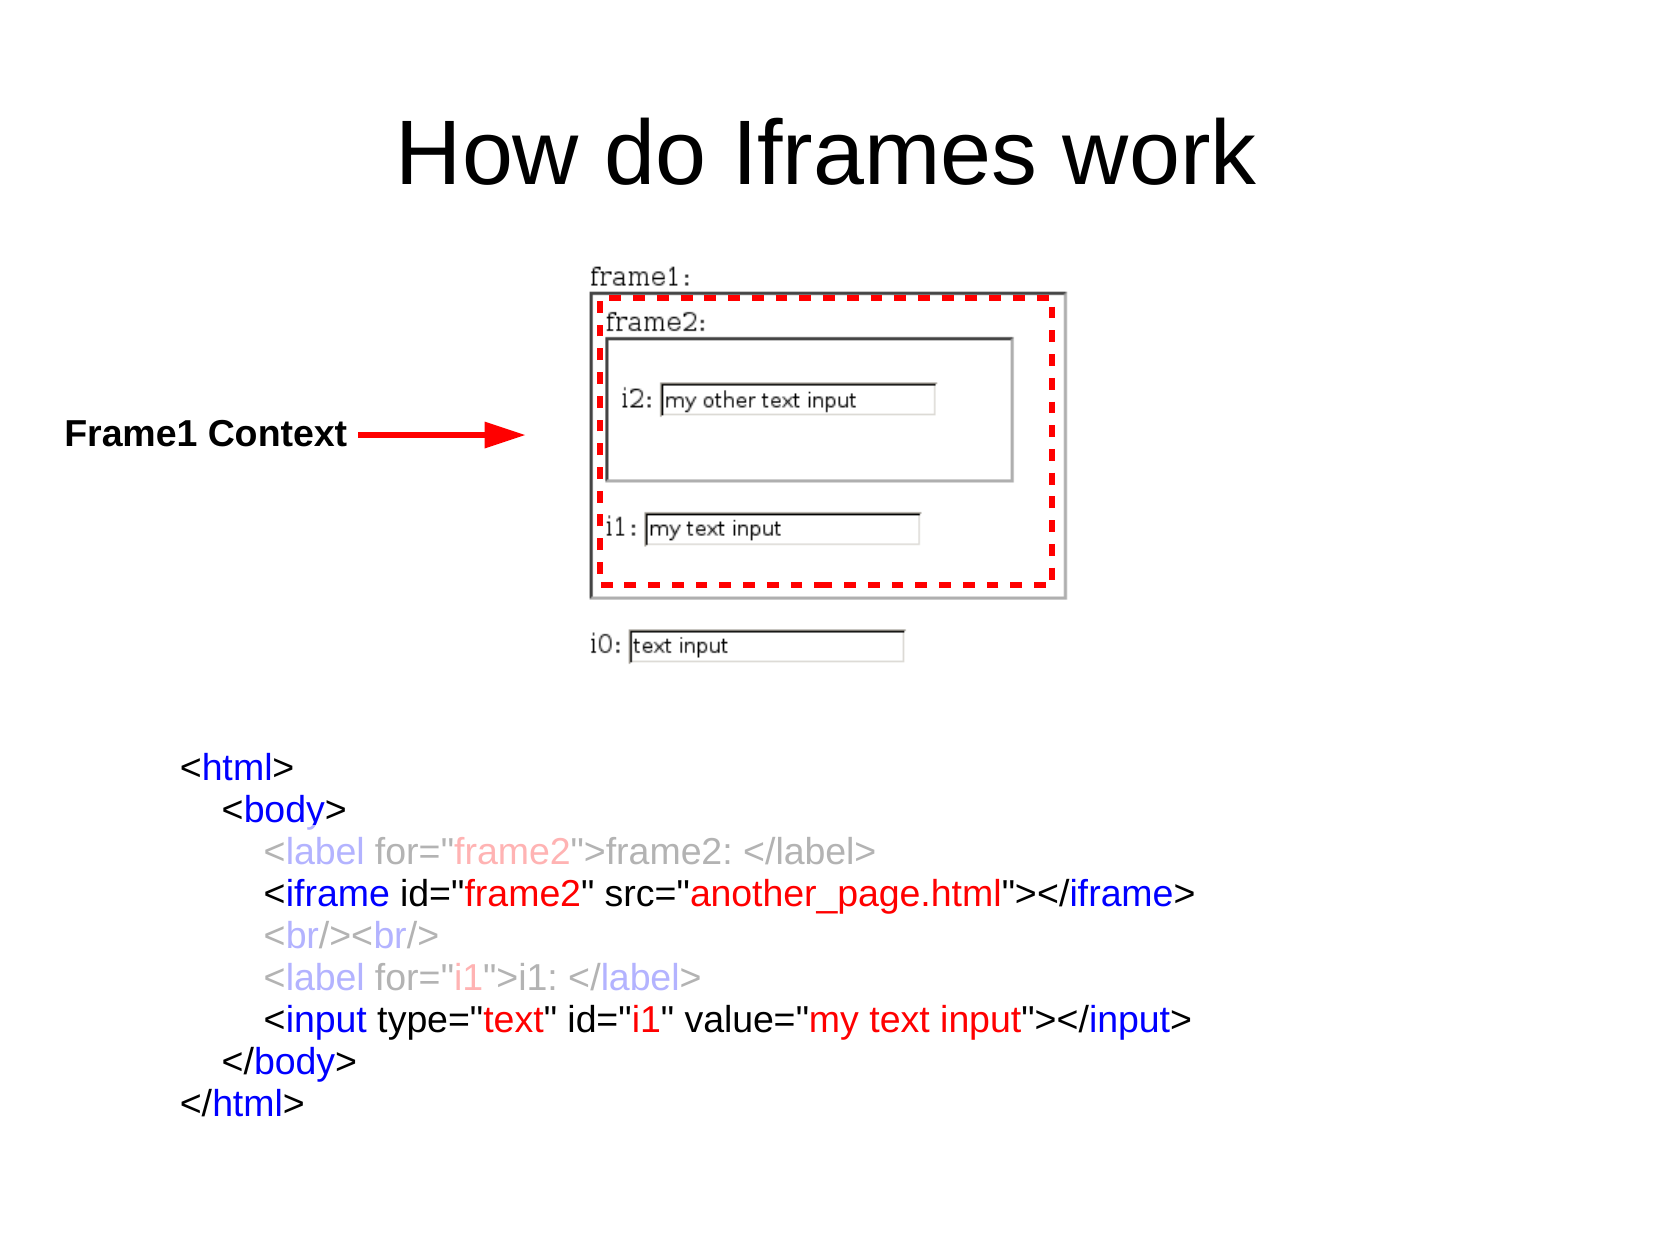

# How do Iframes work
Frame1 Context
<html>
 <body>
 <label for="frame2">frame2: </label>
 <iframe id="frame2" src="another_page.html"></iframe>
 <br/><br/>
 <label for="i1">i1: </label>
 <input type="text" id="i1" value="my text input"></input>
 </body>
</html>